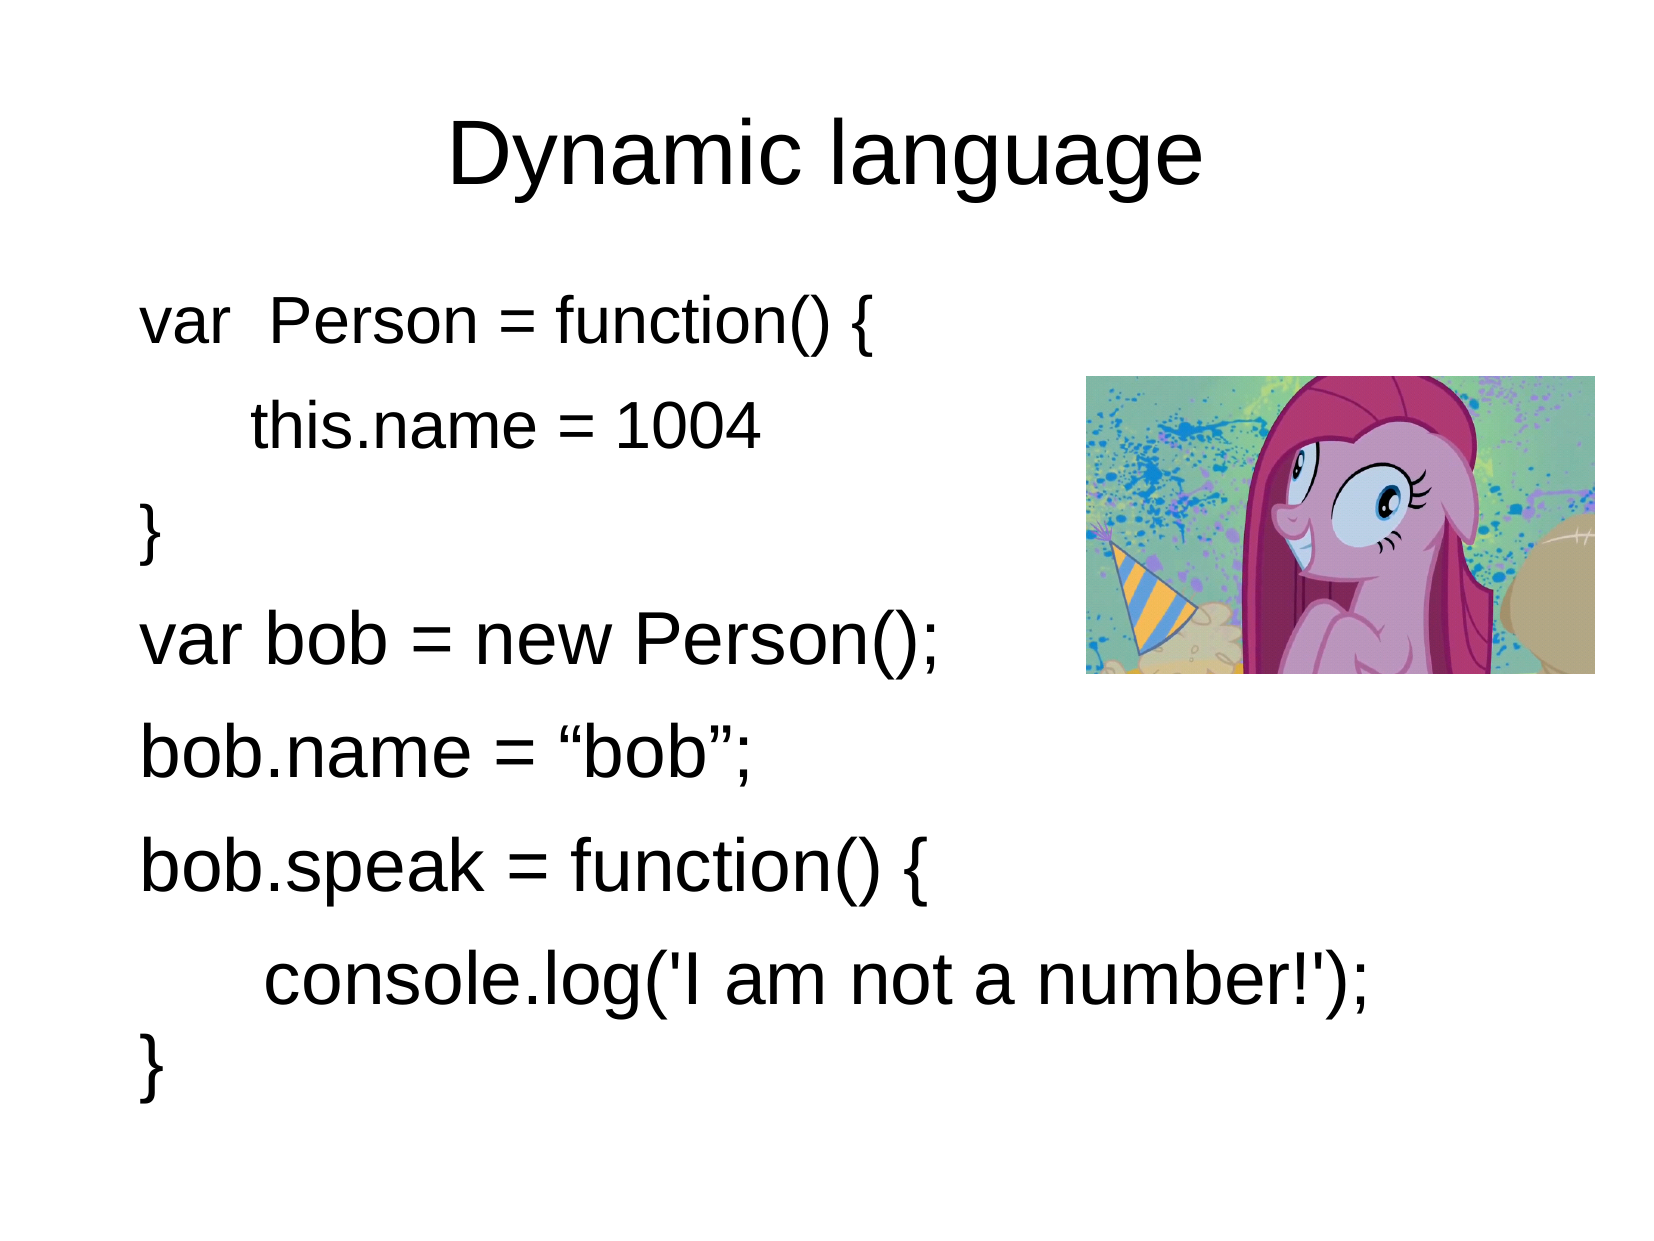

# Dynamic language
var Person = function() {
 this.name = 1004
}
var bob = new Person();
bob.name = “bob”;
bob.speak = function() {
 console.log('I am not a number!');
}